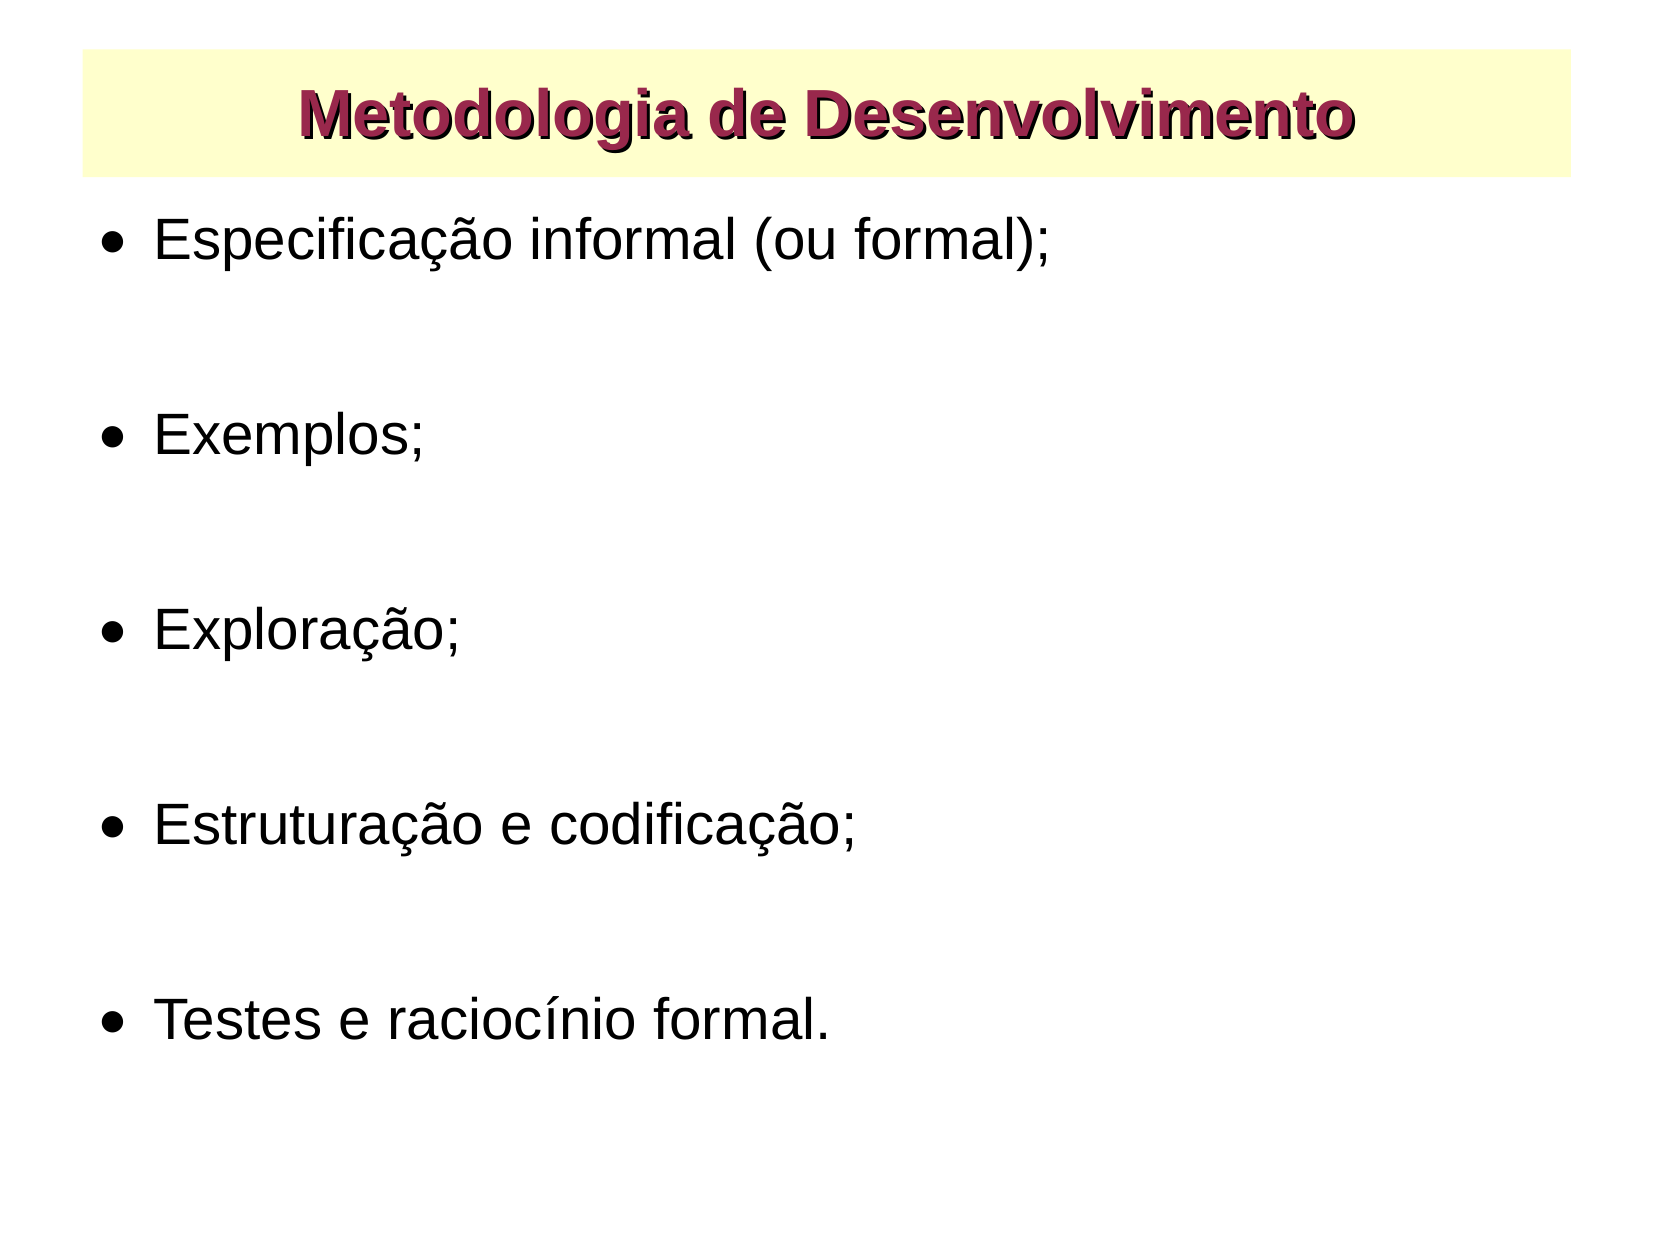

# Metodologia de Desenvolvimento
Especificação informal (ou formal);
Exemplos;
Exploração;
Estruturação e codificação;
Testes e raciocínio formal.